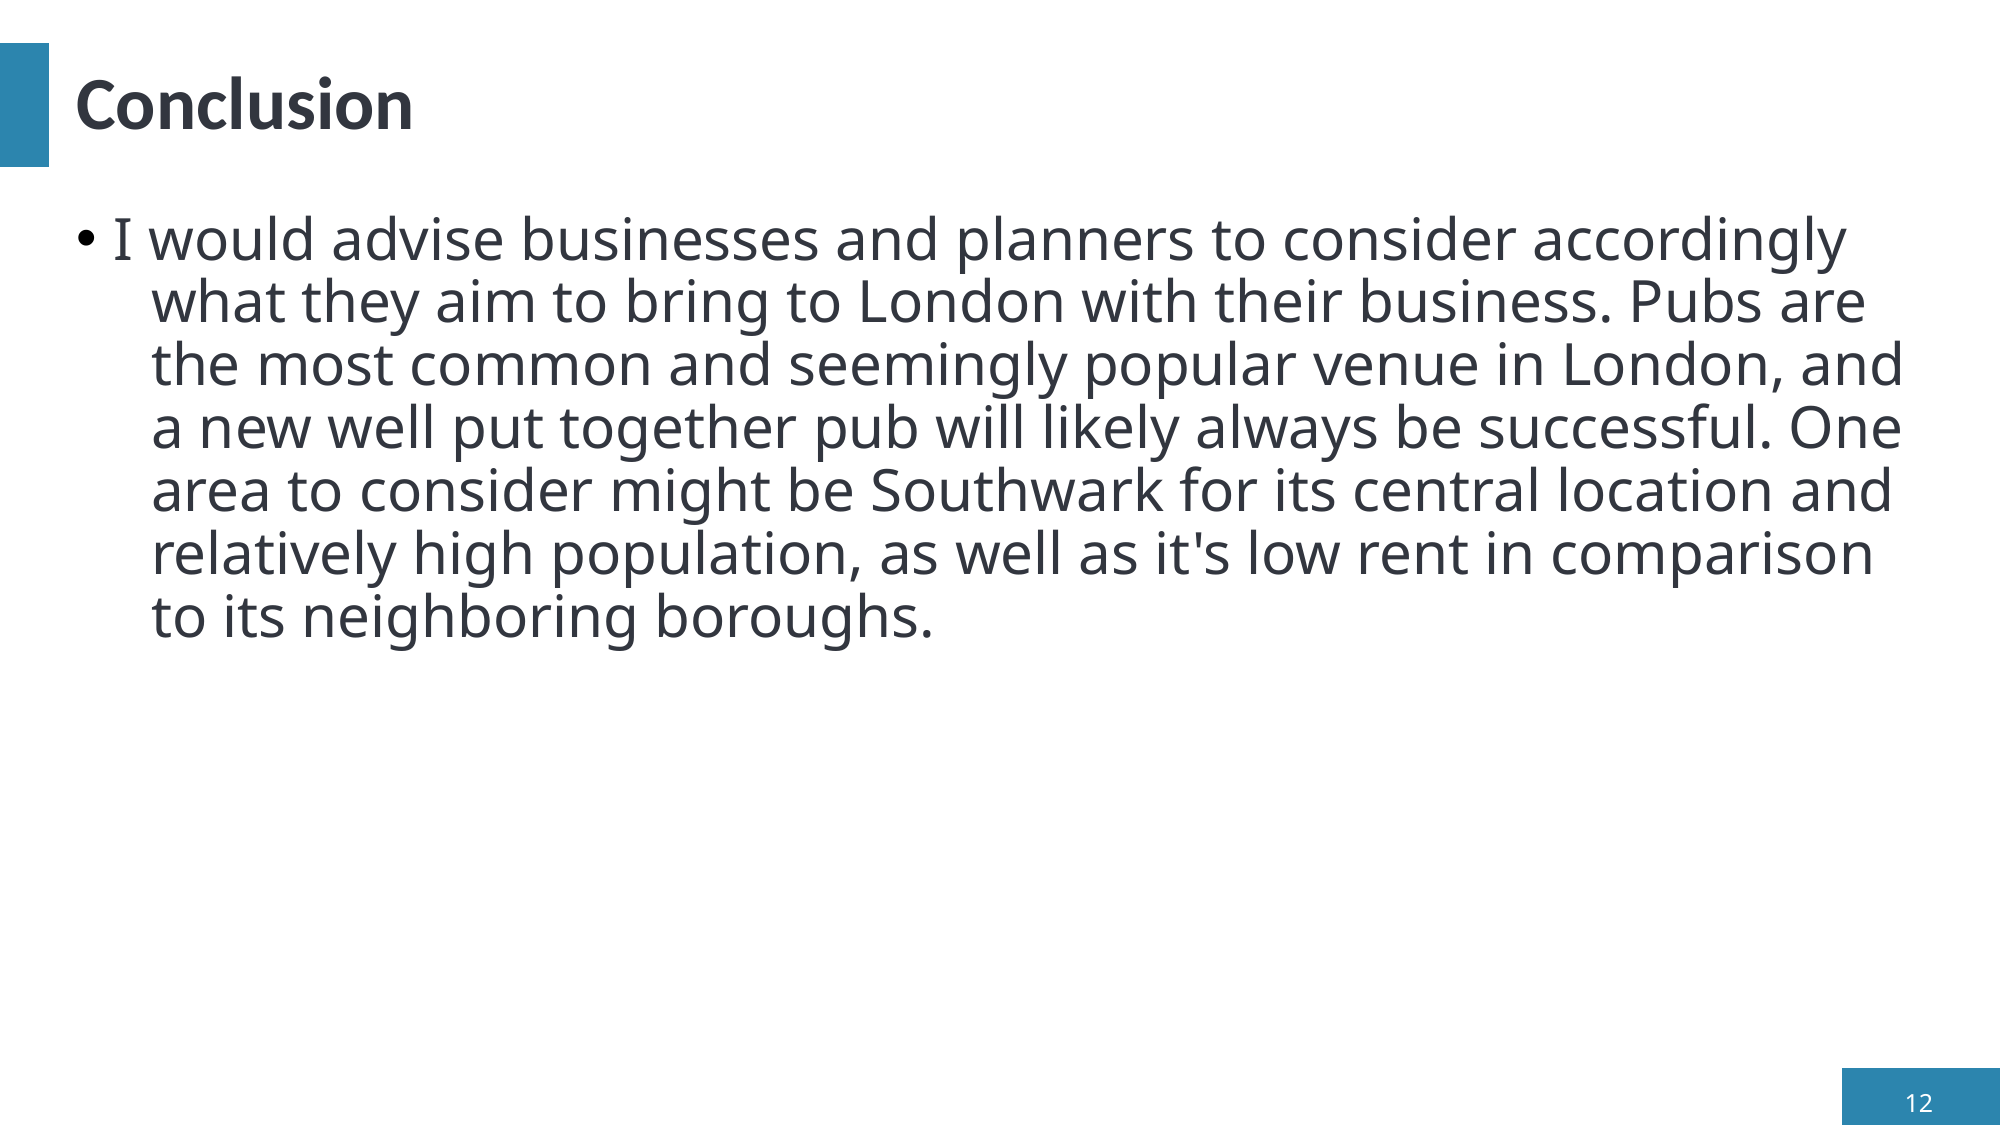

# Conclusion
I would advise businesses and planners to consider accordingly what they aim to bring to London with their business. Pubs are the most common and seemingly popular venue in London, and a new well put together pub will likely always be successful. One area to consider might be Southwark for its central location and relatively high population, as well as it's low rent in comparison to its neighboring boroughs.